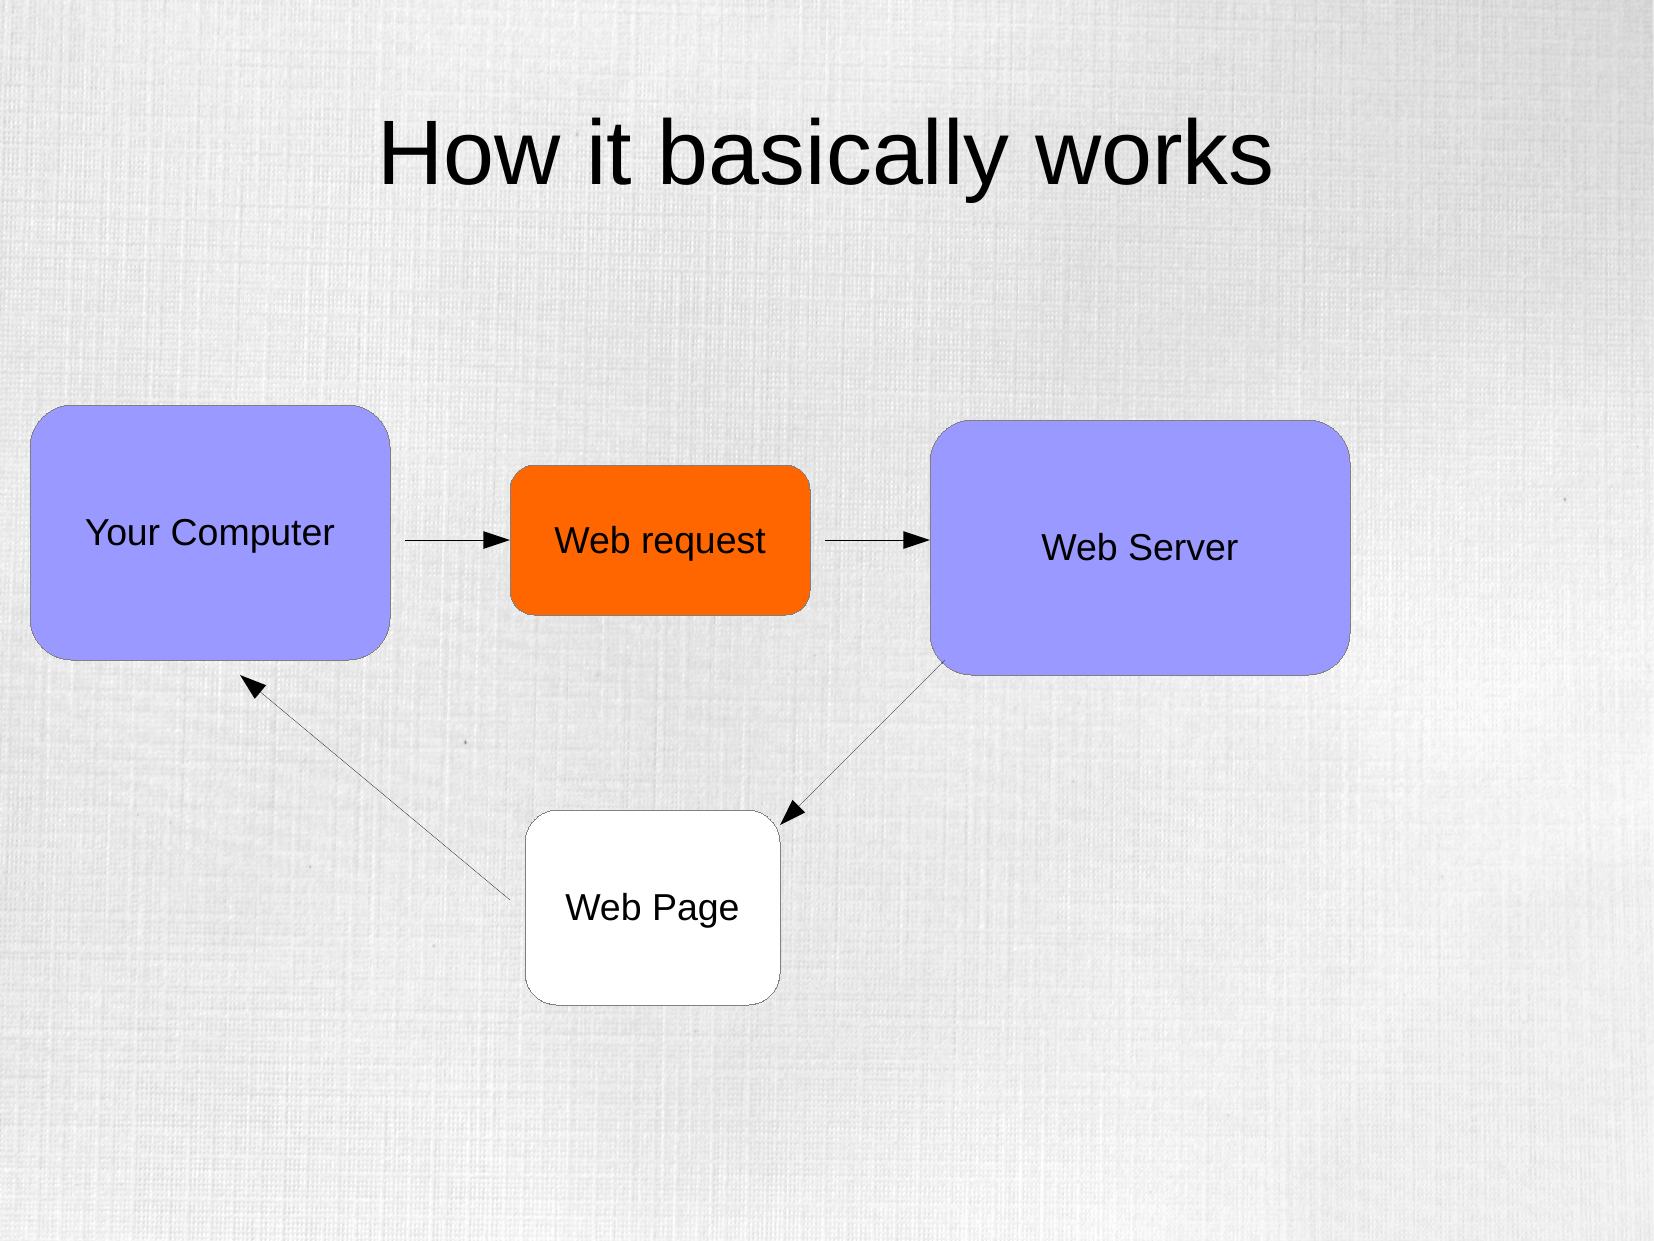

# How it basically works
Your Computer
Web Server
Web request
Web Page